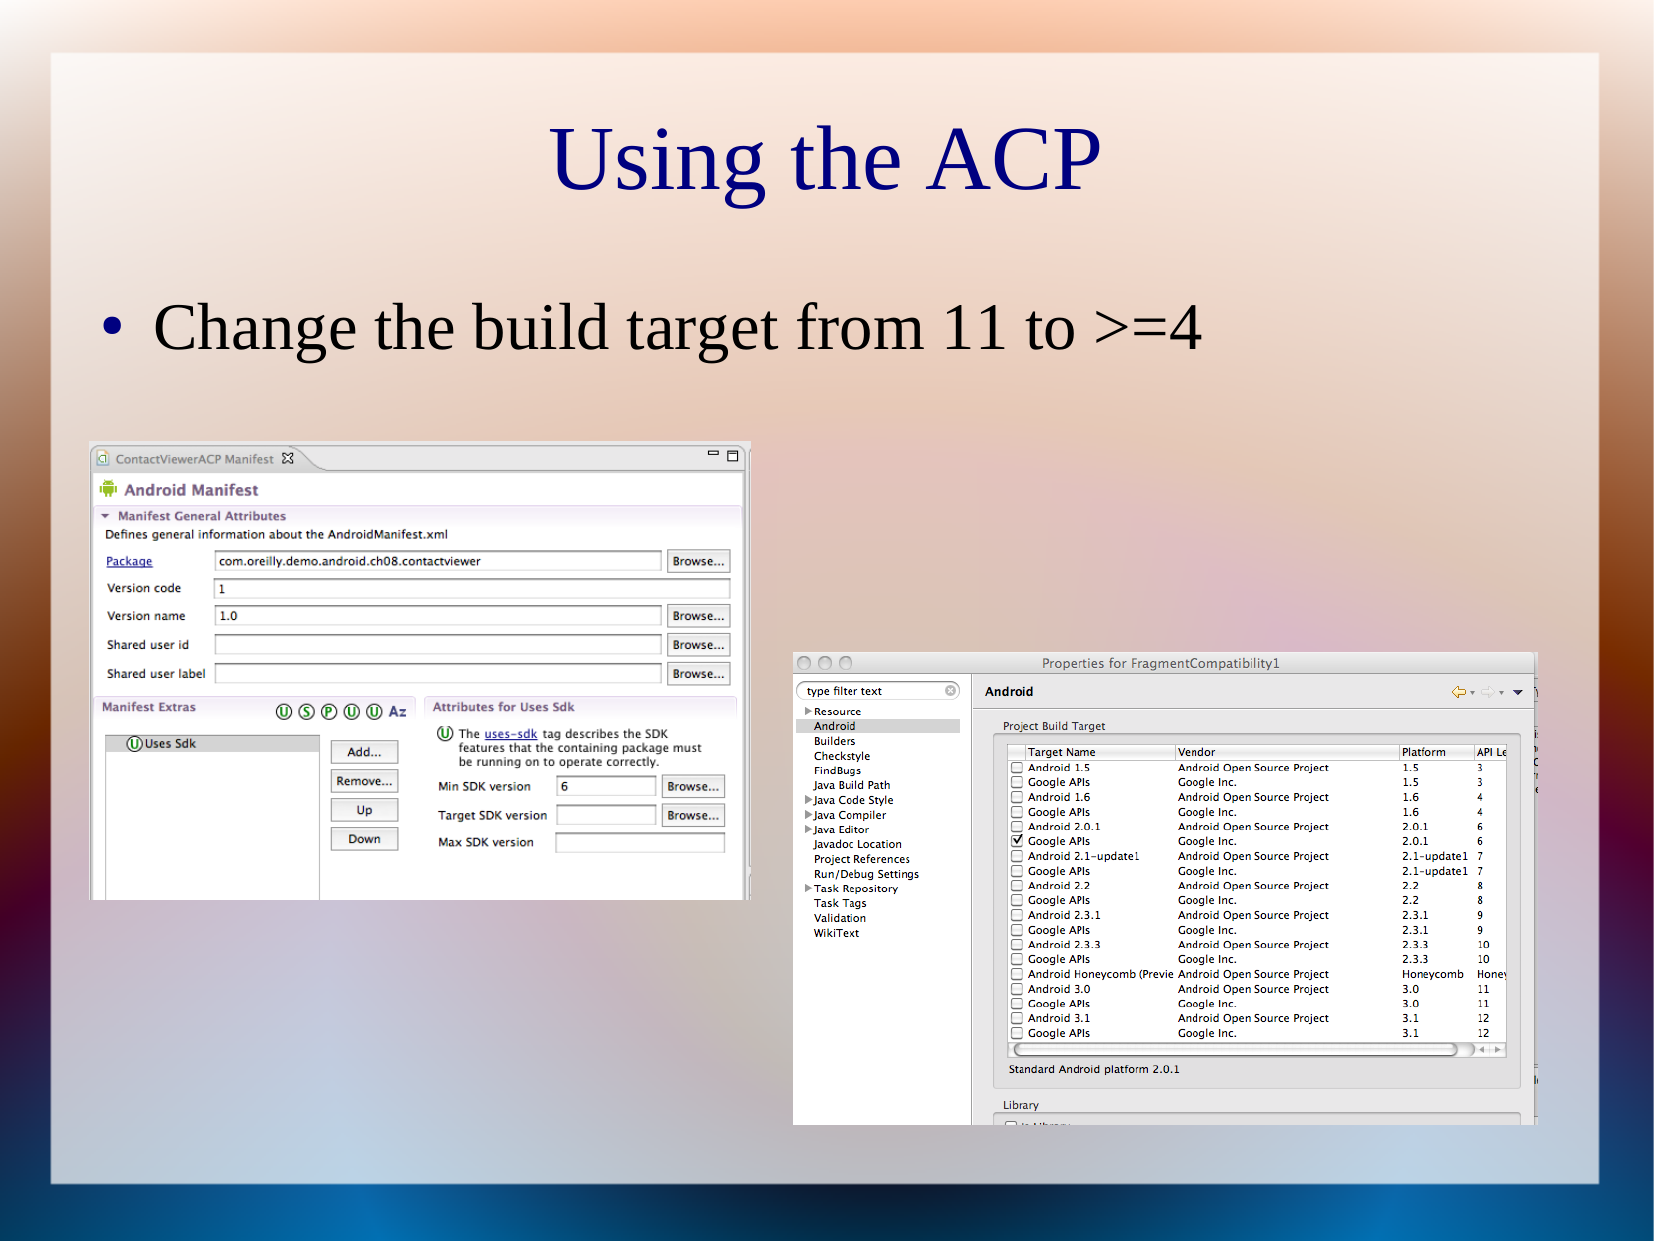

# Using the ACP
Change the build target from 11 to >=4